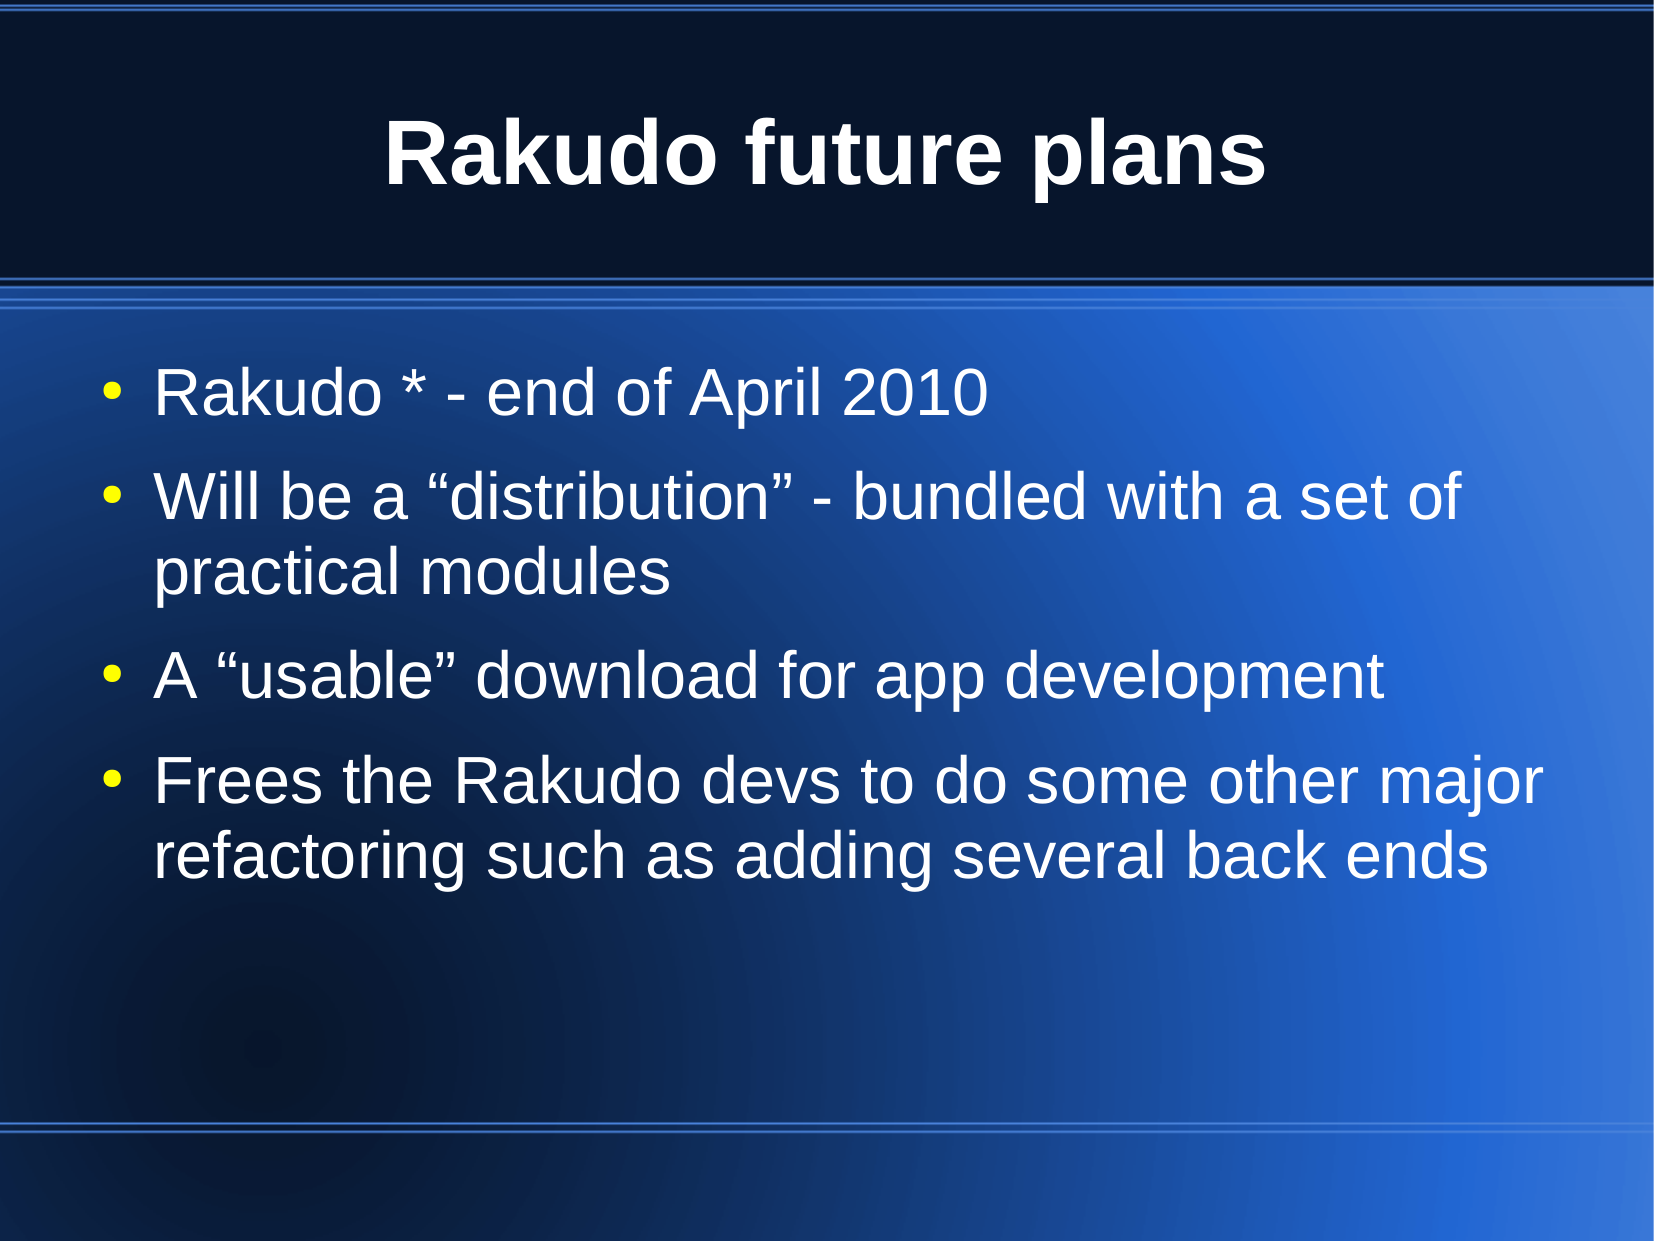

# Rakudo future plans
Rakudo * - end of April 2010
Will be a “distribution” - bundled with a set of practical modules
A “usable” download for app development
Frees the Rakudo devs to do some other major refactoring such as adding several back ends